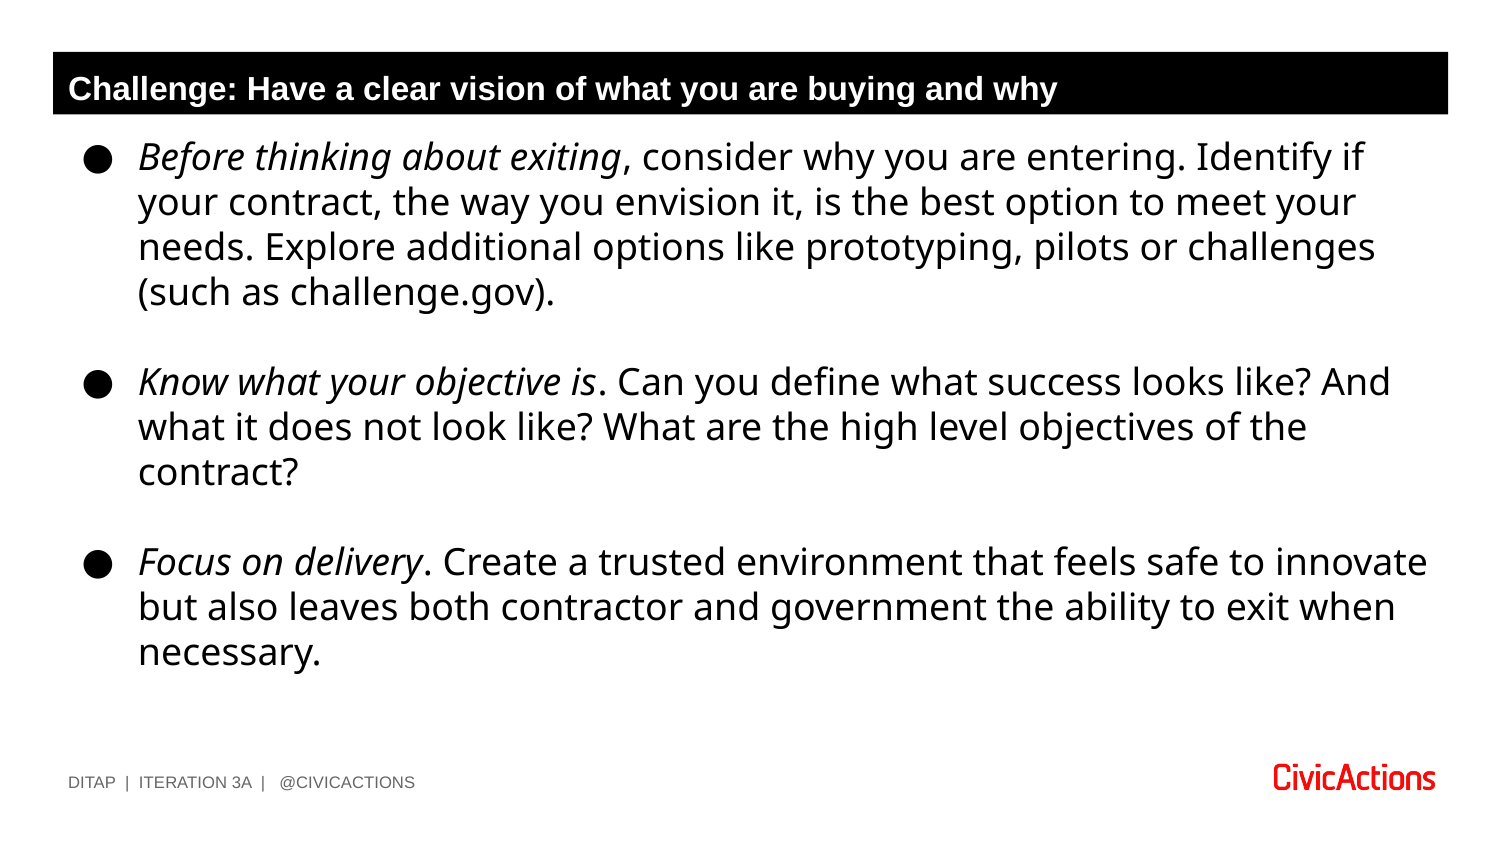

Challenge: Have a clear vision of what you are buying and why
# Before thinking about exiting, consider why you are entering. Identify if your contract, the way you envision it, is the best option to meet your needs. Explore additional options like prototyping, pilots or challenges (such as challenge.gov).
Know what your objective is. Can you define what success looks like? And what it does not look like? What are the high level objectives of the contract?
Focus on delivery. Create a trusted environment that feels safe to innovate but also leaves both contractor and government the ability to exit when necessary.